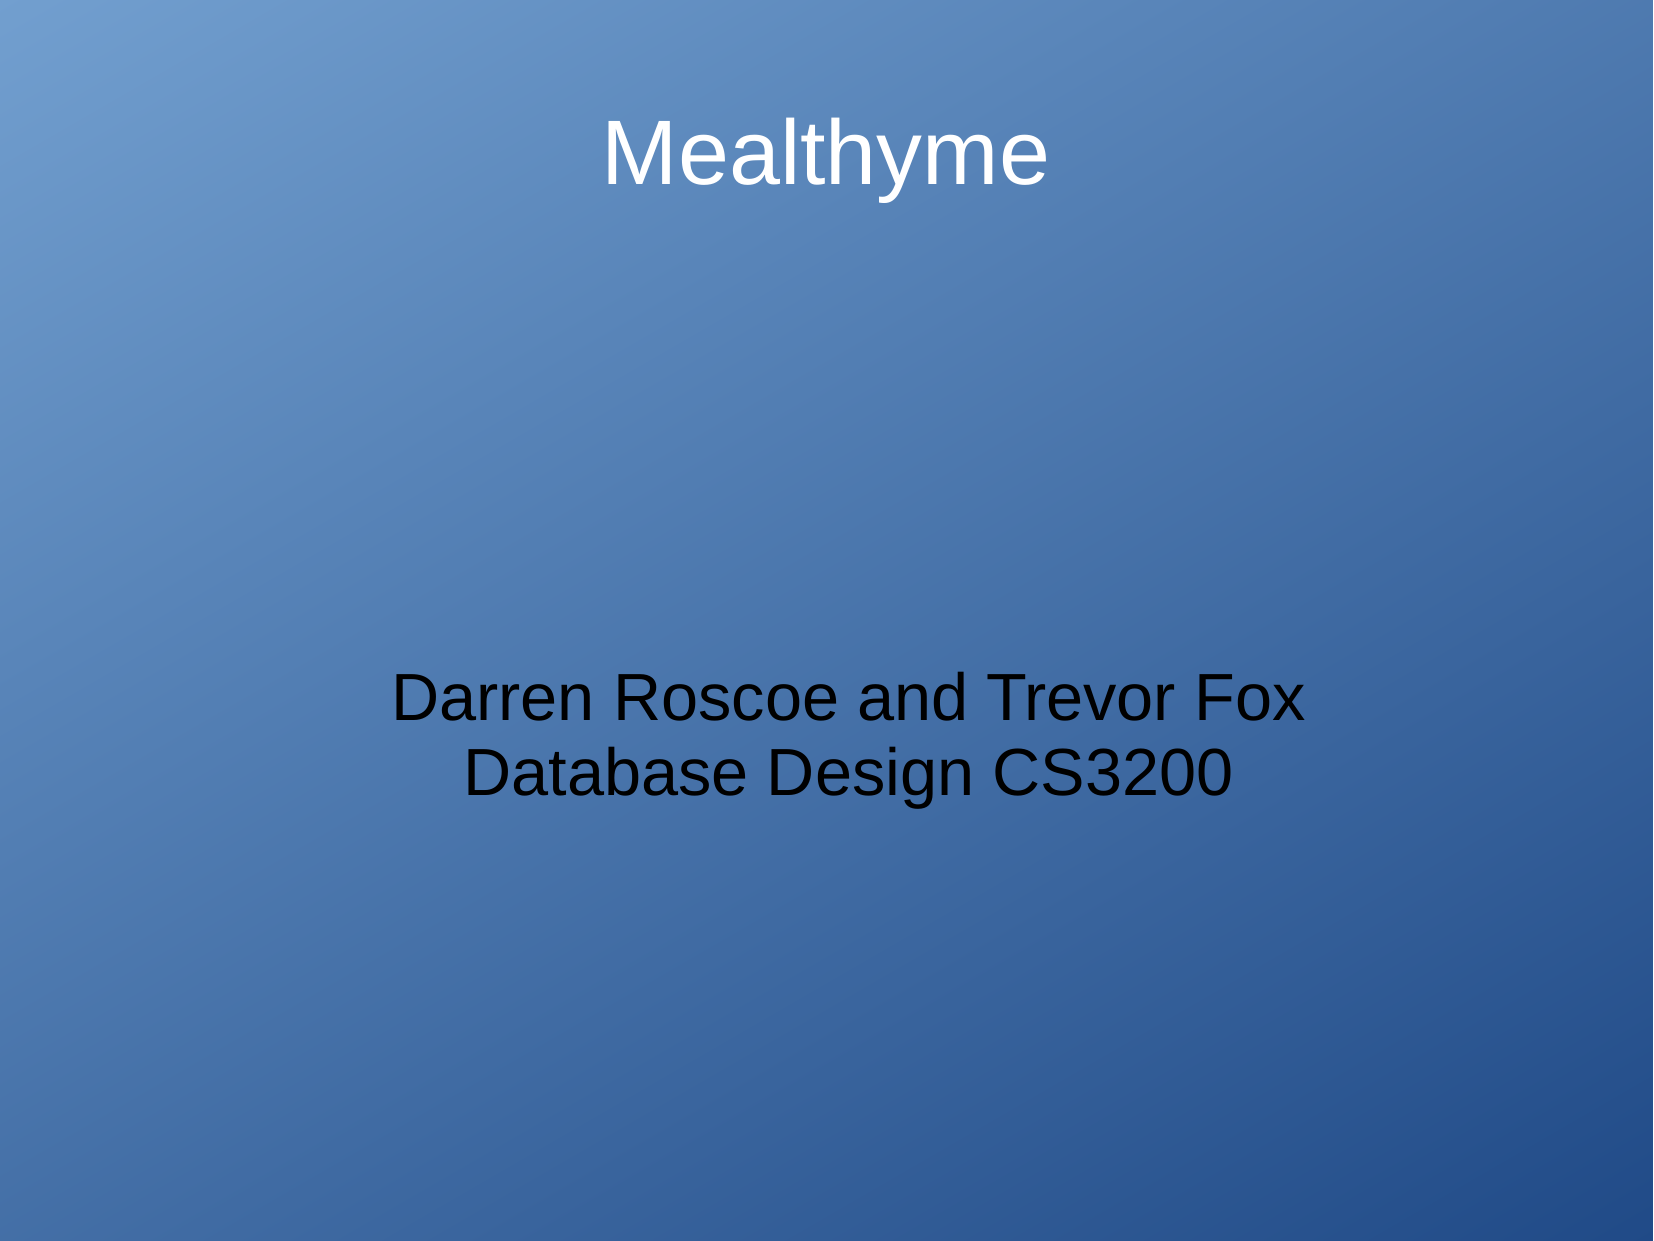

# Mealthyme
Darren Roscoe and Trevor Fox
Database Design CS3200